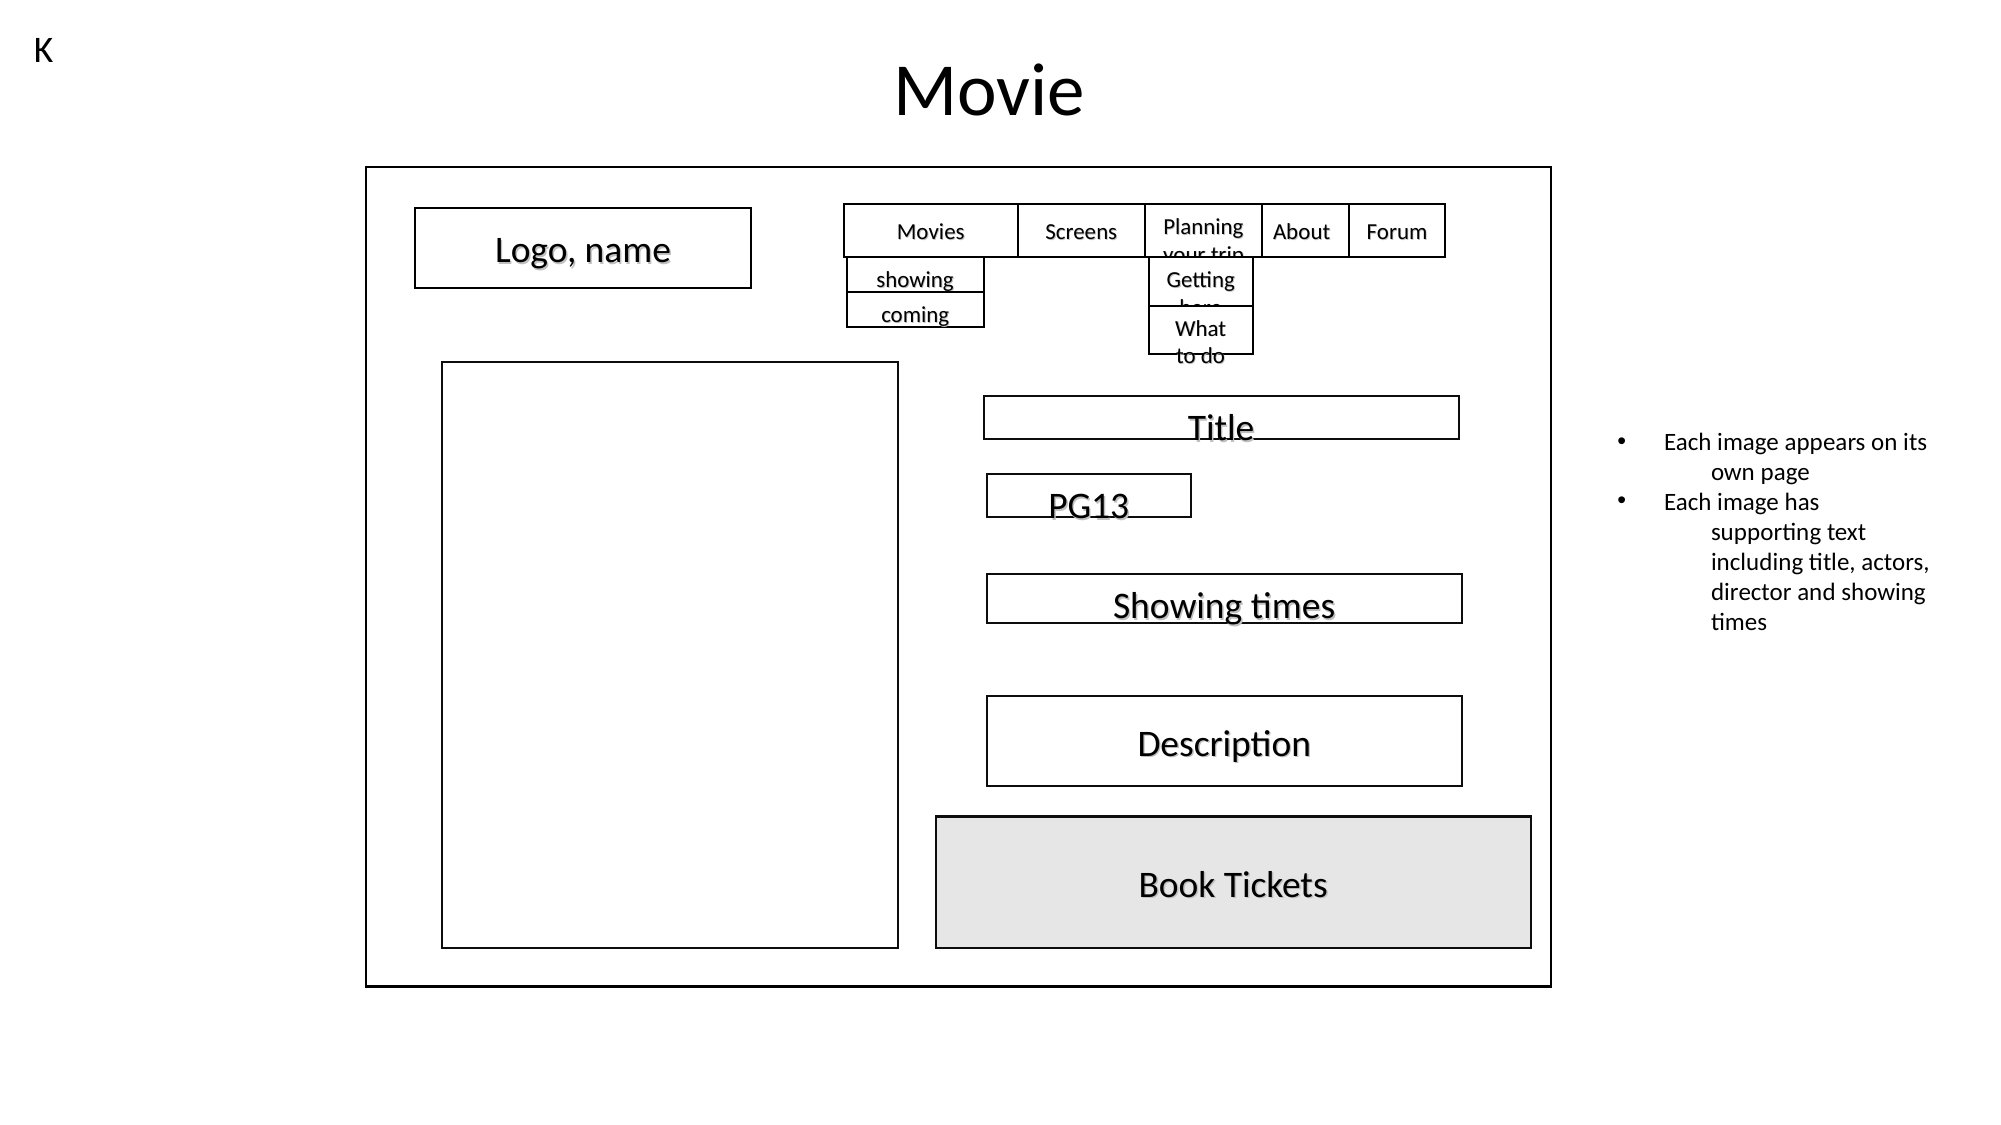

K
Movie
Movies
Screens
Planning your trip
About
Forum
Logo, name
showing
Getting here
coming
What to do
Title
Each image appears on its own page
Each image has supporting text including title, actors, director and showing times
PG13
Showing times
Description
Book Tickets